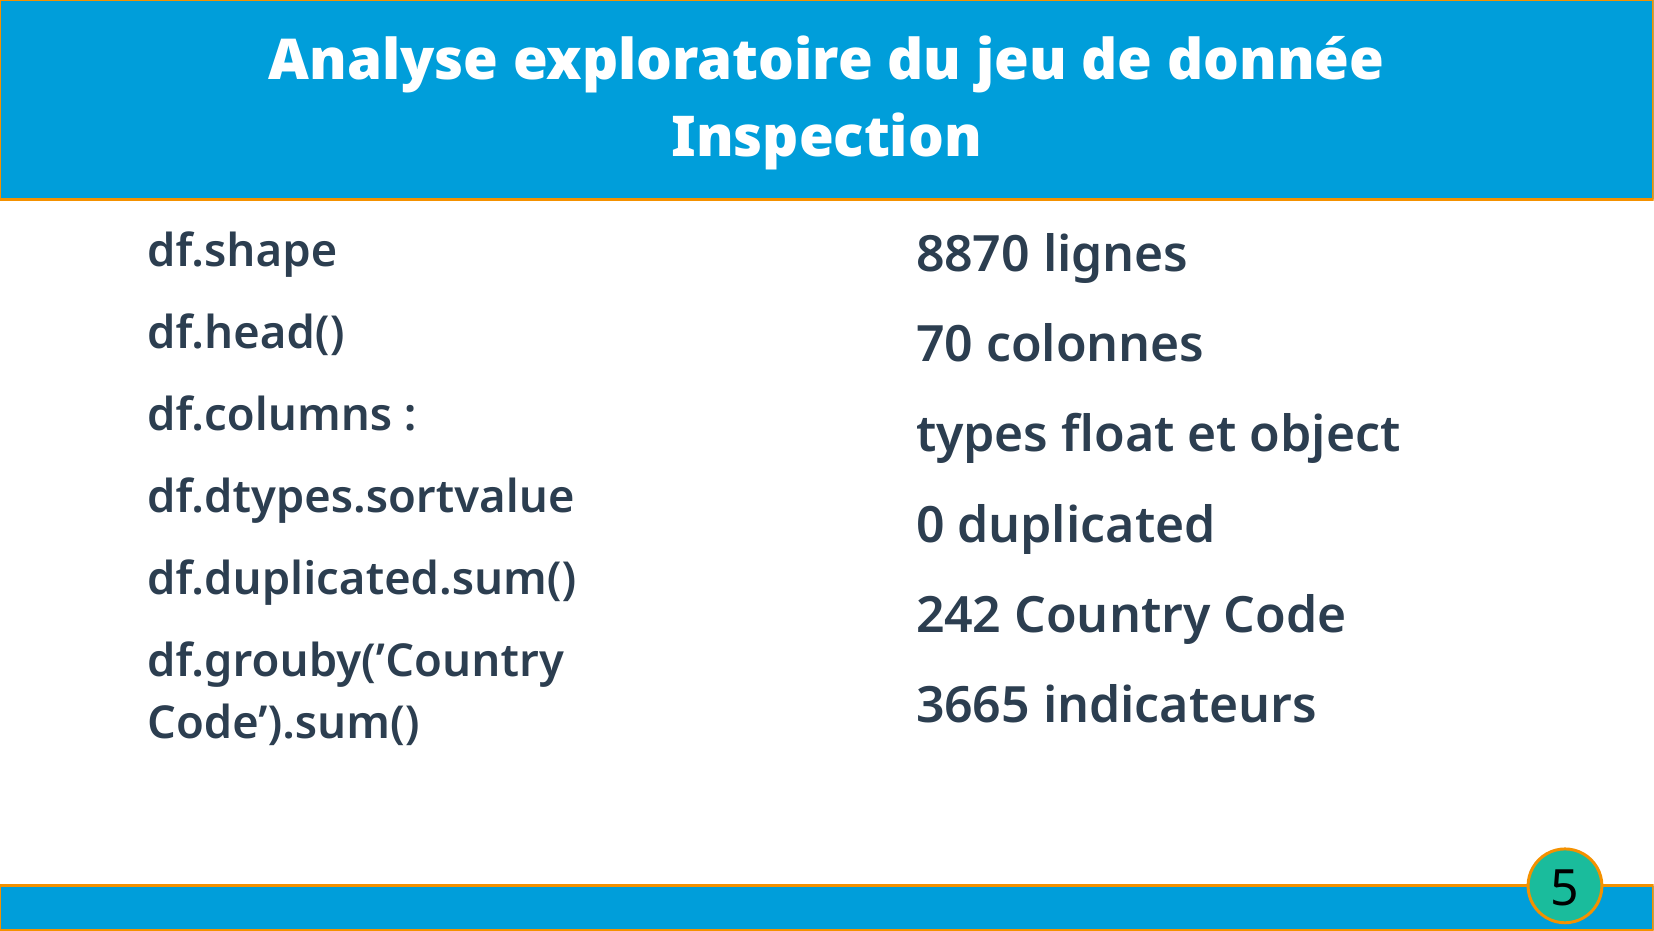

# Analyse exploratoire du jeu de donnée Inspection
df.shape
df.head()
df.columns :
df.dtypes.sortvalue
df.duplicated.sum()
df.grouby(’Country Code’).sum()
8870 lignes
70 colonnes
types float et object
0 duplicated
242 Country Code
3665 indicateurs